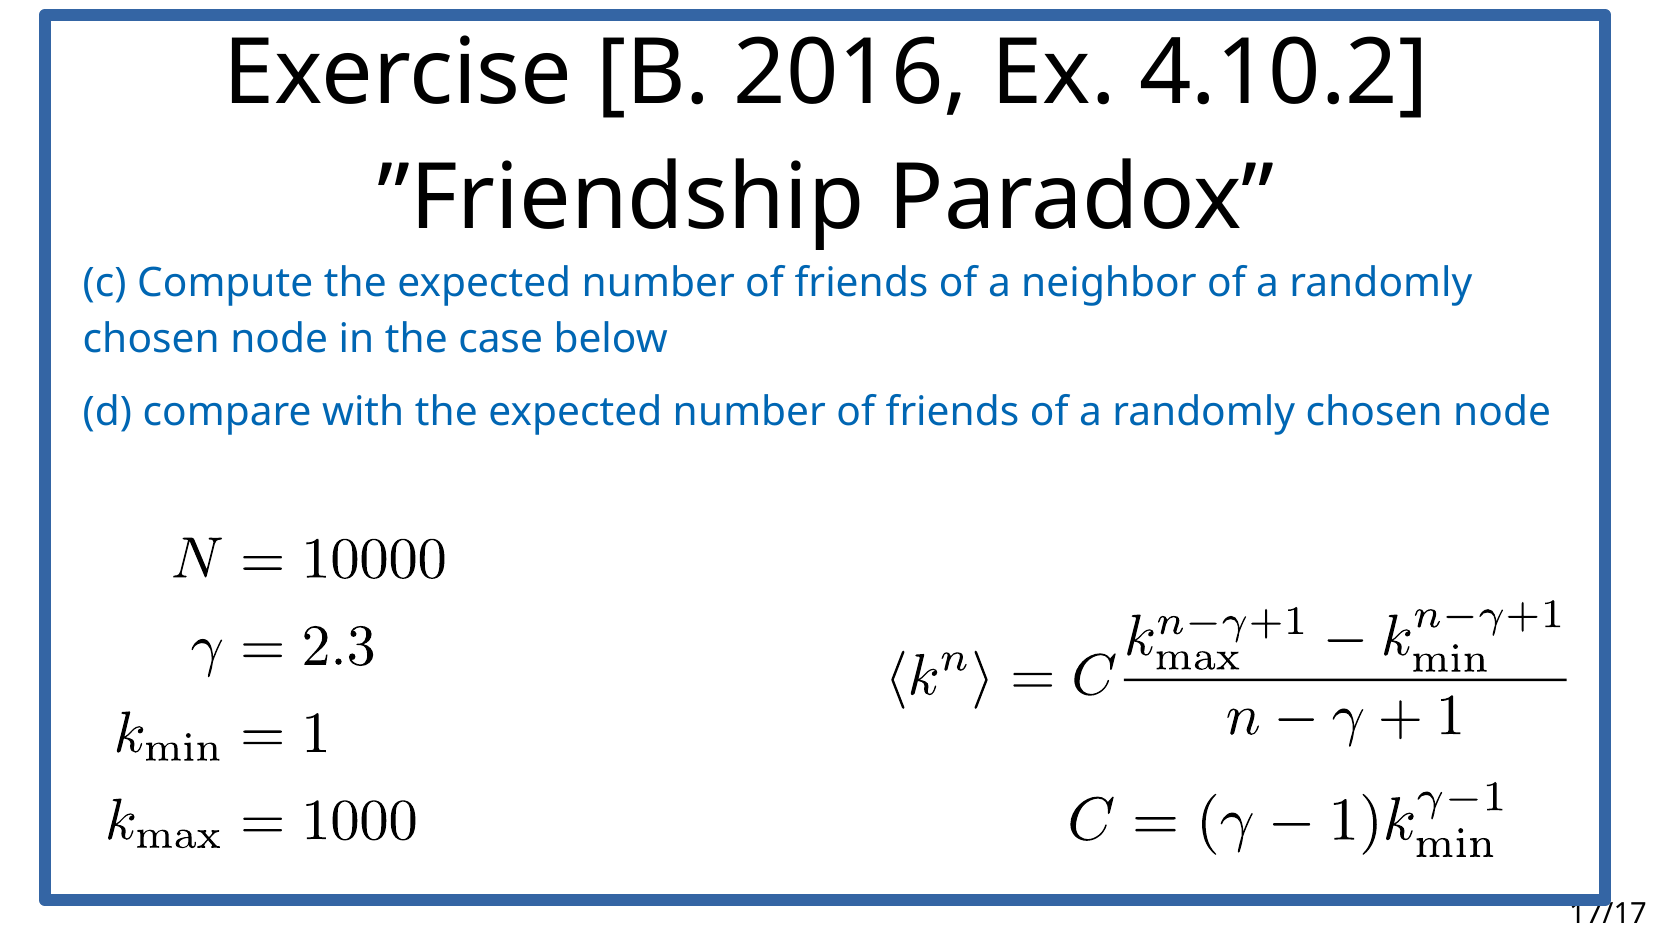

# Exercise [B. 2016, Ex. 4.10.2] ”Friendship Paradox”
(c) Compute the expected number of friends of a neighbor of a randomly chosen node in the case below
(d) compare with the expected number of friends of a randomly chosen node
17